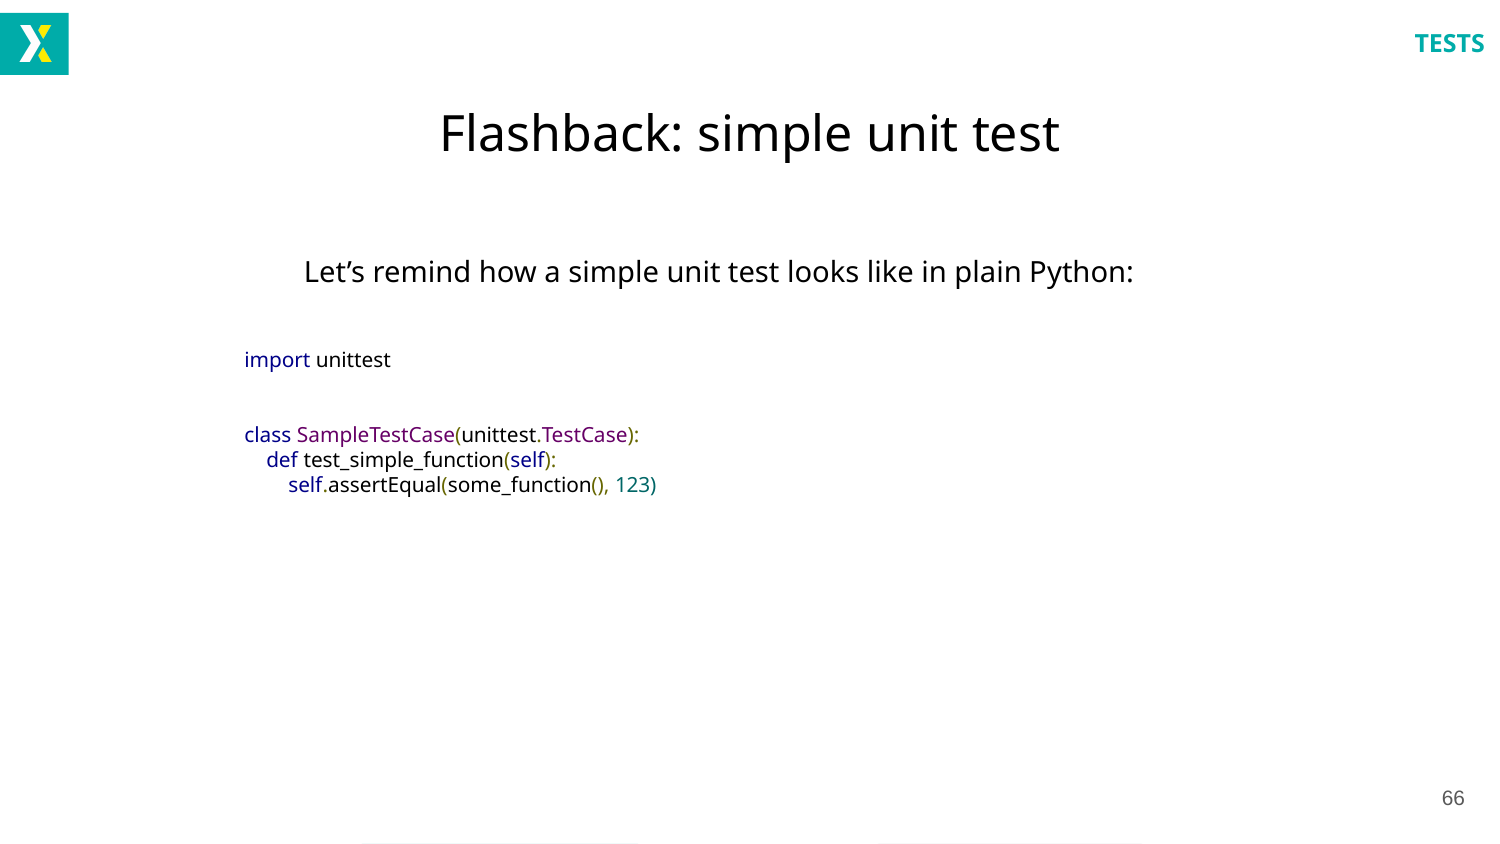

Flashback: simple unit test
Let’s remind how a simple unit test looks like in plain Python:
import unittest
class SampleTestCase(unittest.TestCase):
 def test_simple_function(self):
 self.assertEqual(some_function(), 123)